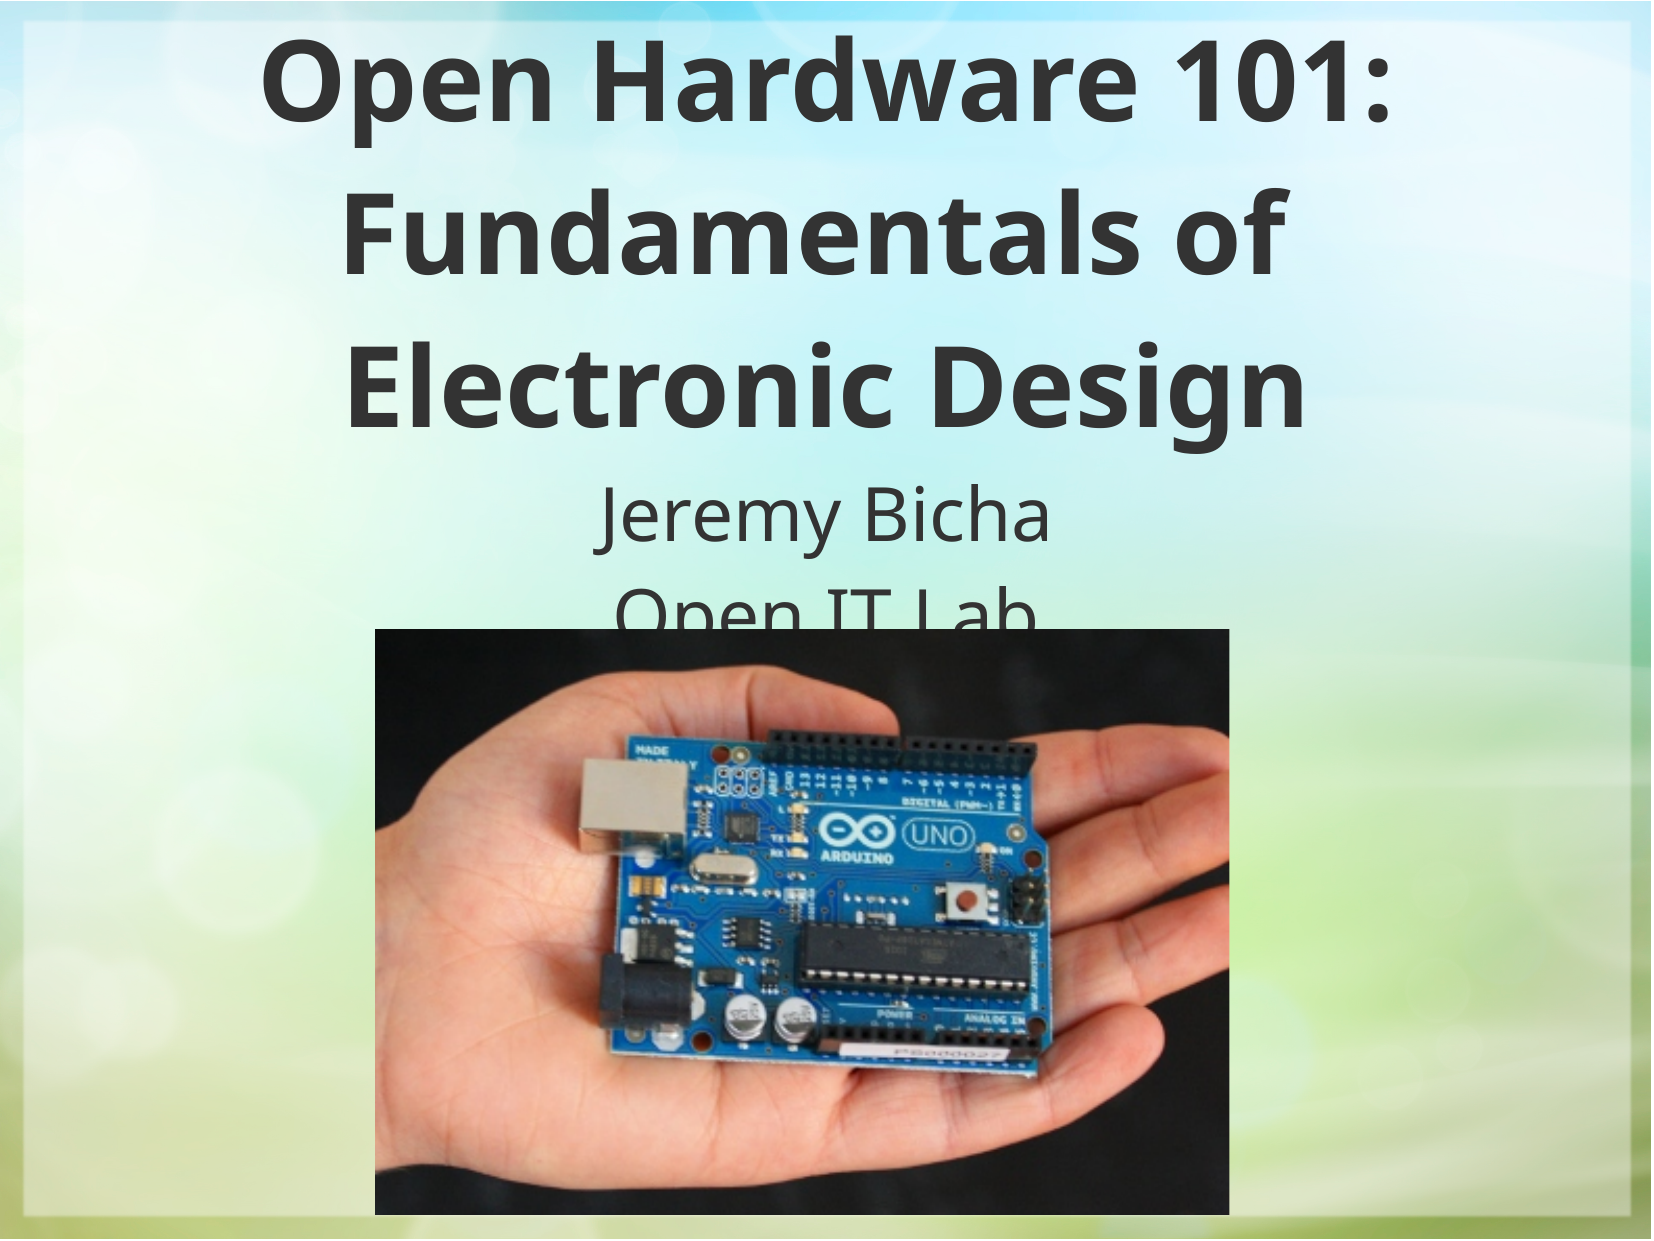

# Open Hardware 101: Fundamentals of
Electronic Design
Jeremy Bicha
Open IT Lab